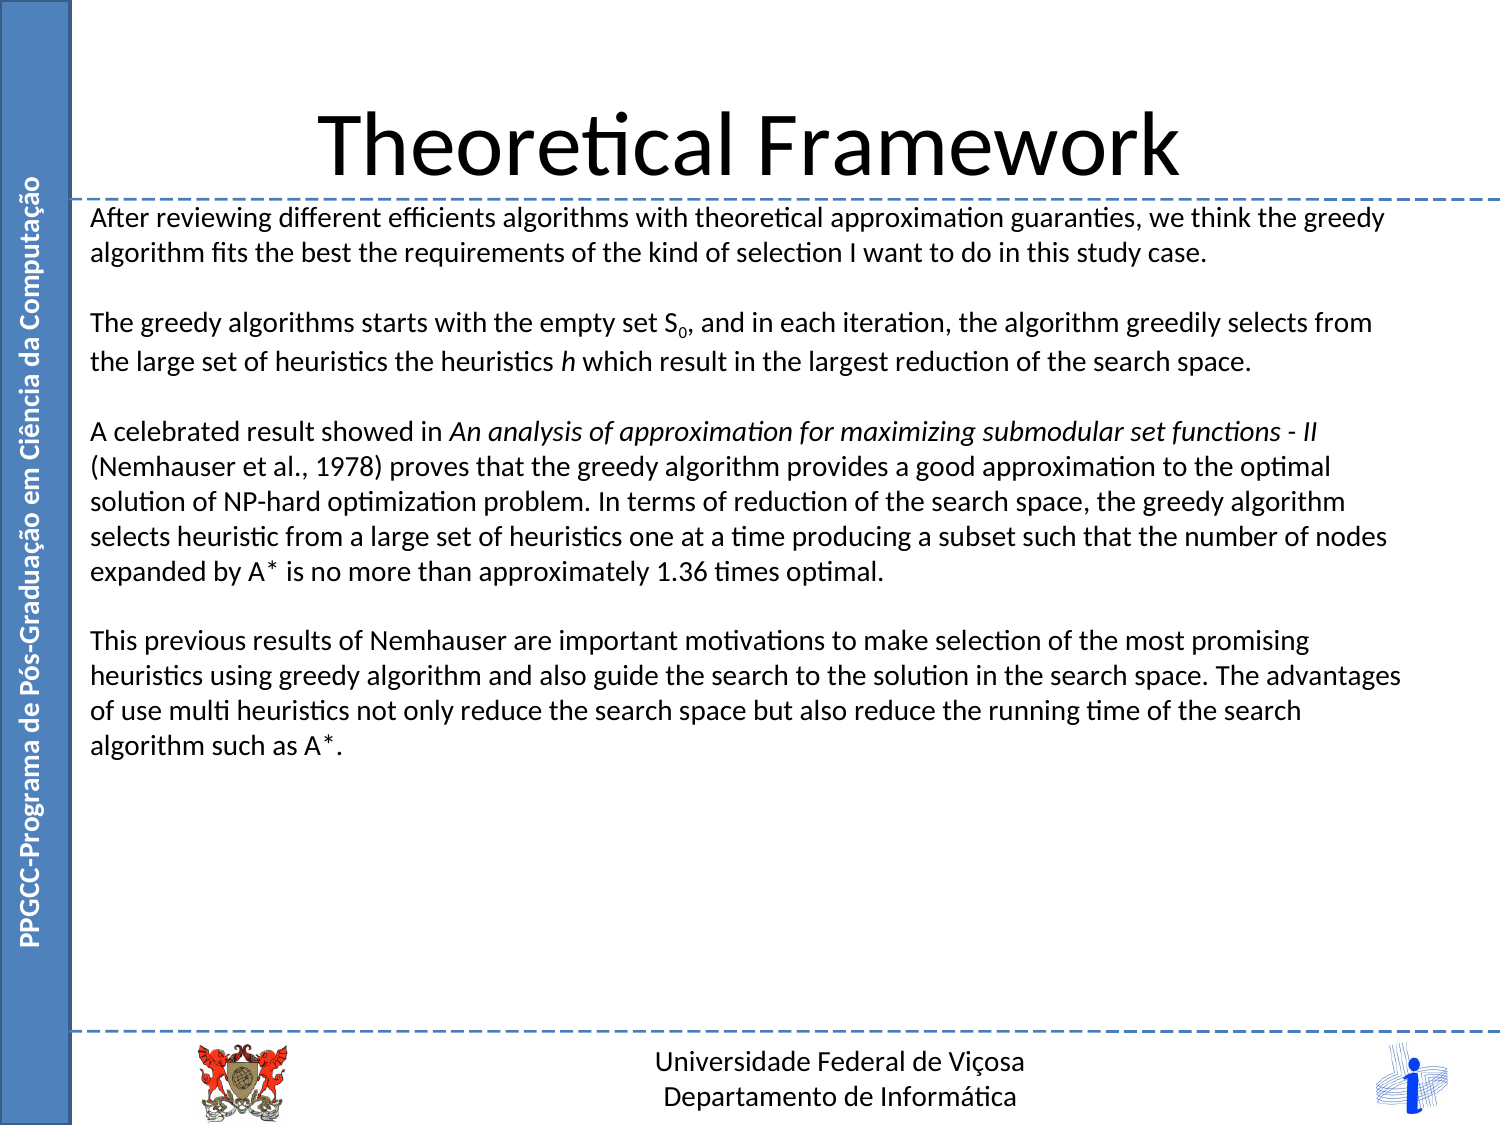

Theoretical Framework
After reviewing different efficients algorithms with theoretical approximation guaranties, we think the greedy algorithm fits the best the requirements of the kind of selection I want to do in this study case.
The greedy algorithms starts with the empty set S0, and in each iteration, the algorithm greedily selects from the large set of heuristics the heuristics h which result in the largest reduction of the search space.
A celebrated result showed in An analysis of approximation for maximizing submodular set functions - II (Nemhauser et al., 1978) proves that the greedy algorithm provides a good approximation to the optimal solution of NP-hard optimization problem. In terms of reduction of the search space, the greedy algorithm selects heuristic from a large set of heuristics one at a time producing a subset such that the number of nodes expanded by A* is no more than approximately 1.36 times optimal.
This previous results of Nemhauser are important motivations to make selection of the most promising heuristics using greedy algorithm and also guide the search to the solution in the search space. The advantages of use multi heuristics not only reduce the search space but also reduce the running time of the search algorithm such as A*.
PPGCC-Programa de Pós-Graduação em Ciência da Computação
Universidade Federal de Viçosa
Departamento de Informática